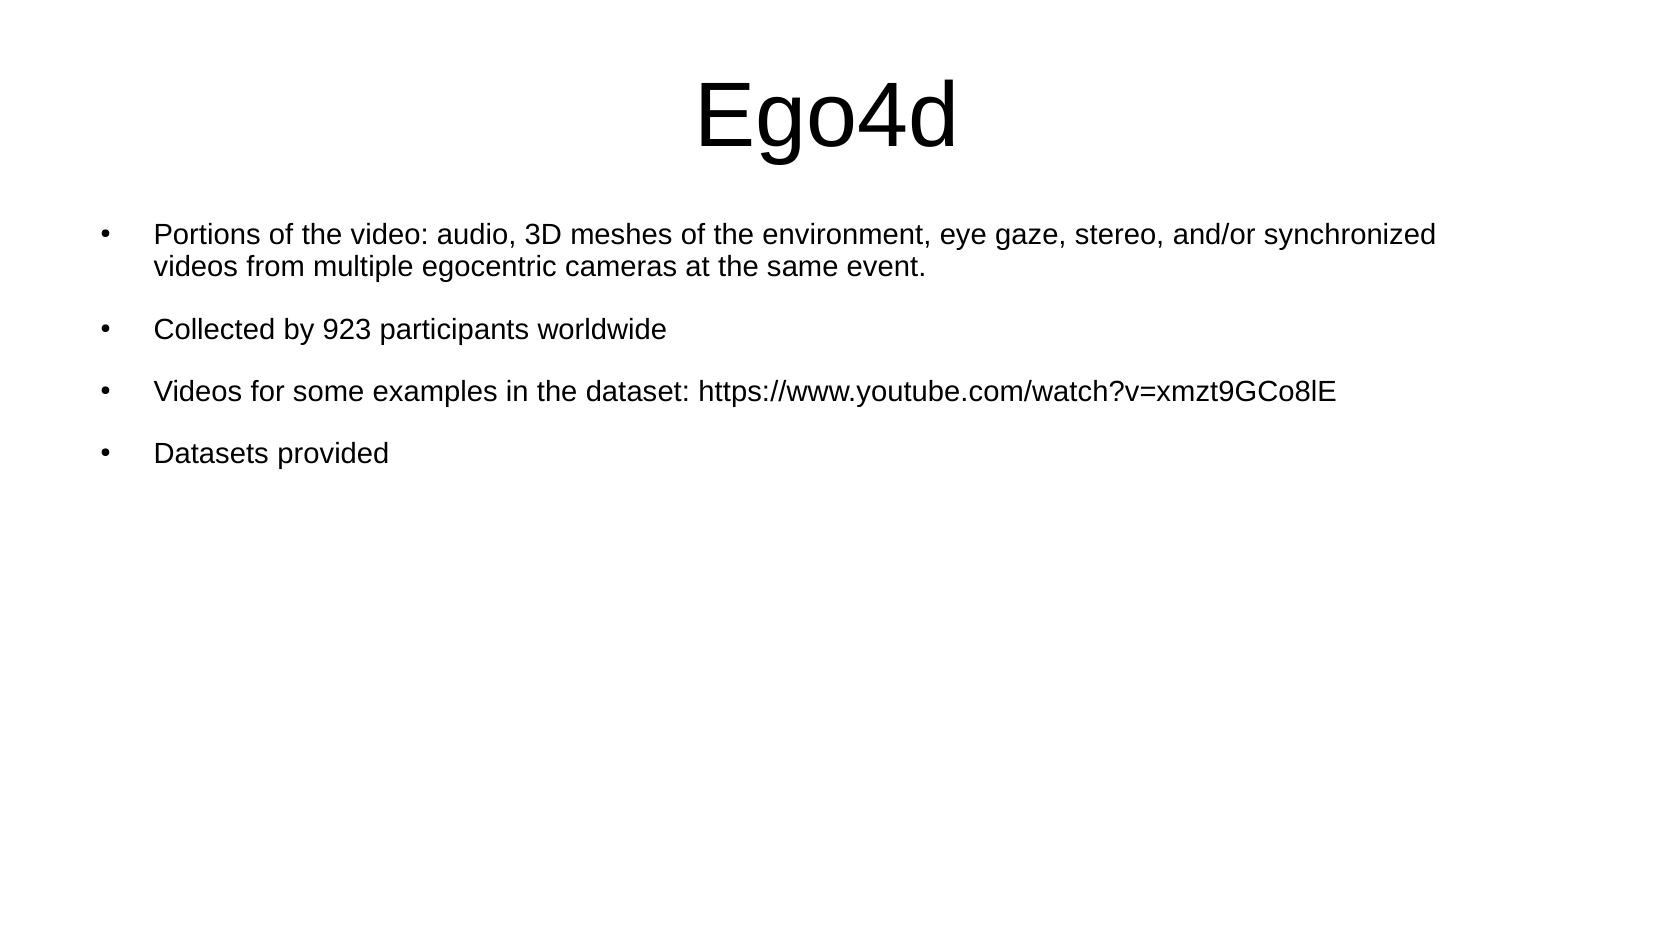

# Ego4d
Portions of the video: audio, 3D meshes of the environment, eye gaze, stereo, and/or synchronized videos from multiple egocentric cameras at the same event.
Collected by 923 participants worldwide
Videos for some examples in the dataset: https://www.youtube.com/watch?v=xmzt9GCo8lE
Datasets provided